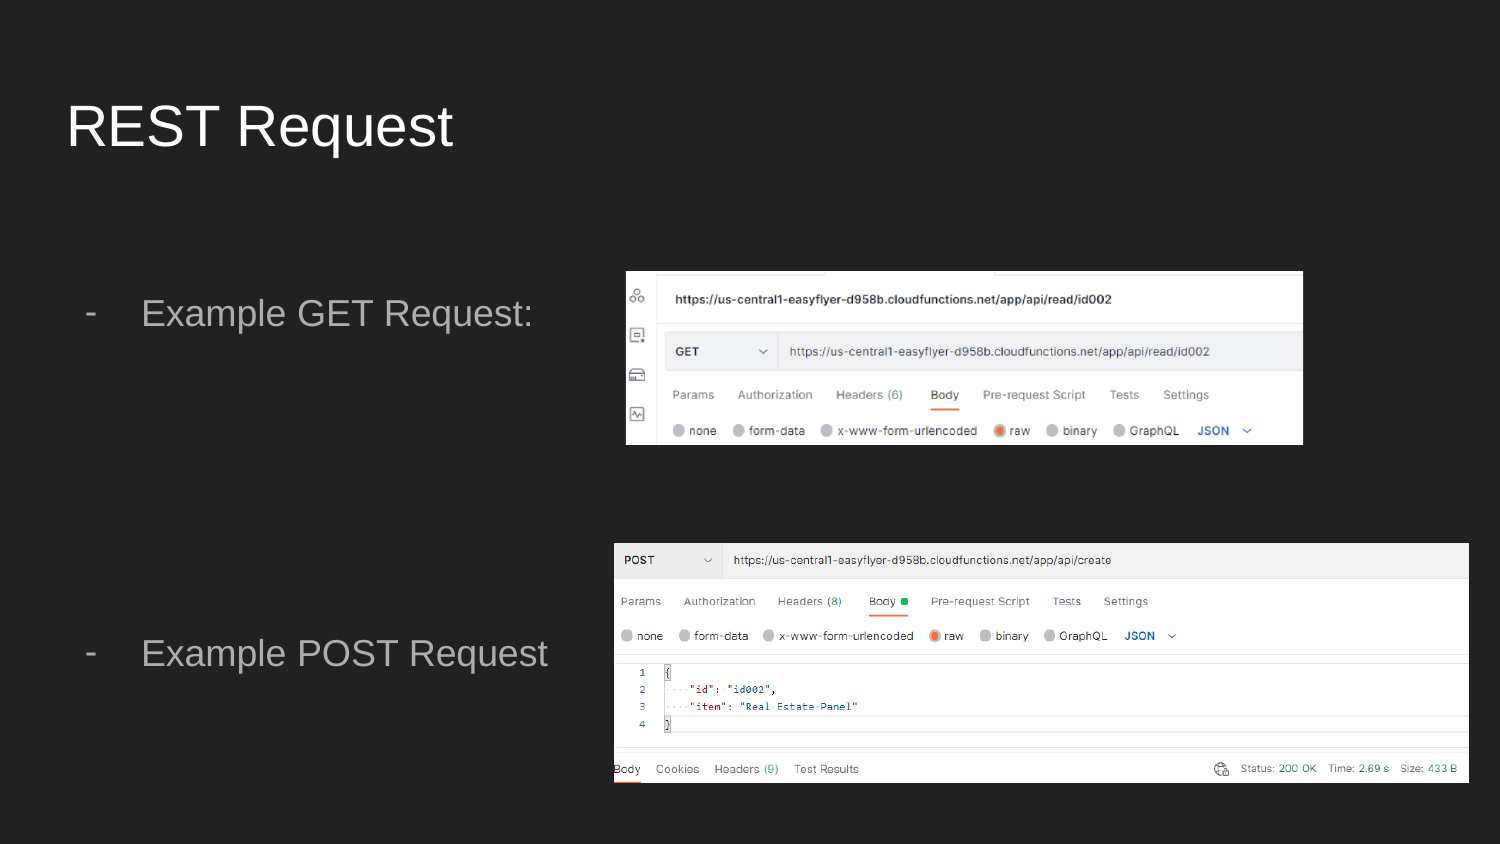

# REST Request
Example GET Request:
Example POST Request